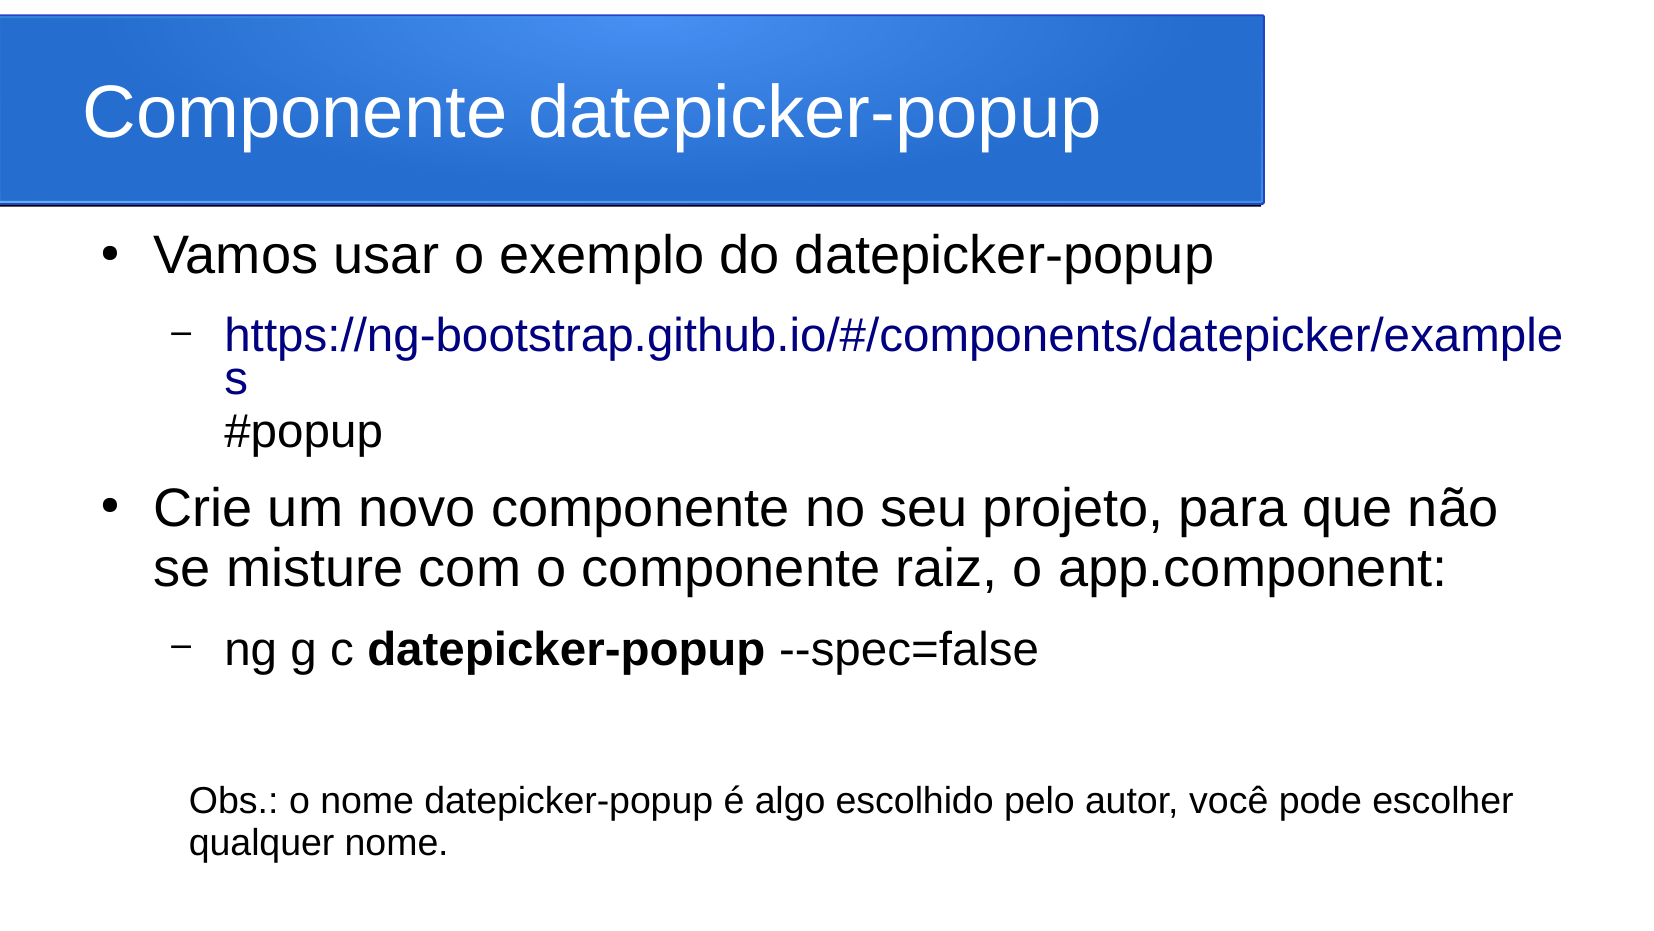

# Componente datepicker-popup
Vamos usar o exemplo do datepicker-popup
https://ng-bootstrap.github.io/#/components/datepicker/examples#popup
Crie um novo componente no seu projeto, para que não se misture com o componente raiz, o app.component:
ng g c datepicker-popup --spec=false
Obs.: o nome datepicker-popup é algo escolhido pelo autor, você pode escolher
qualquer nome.